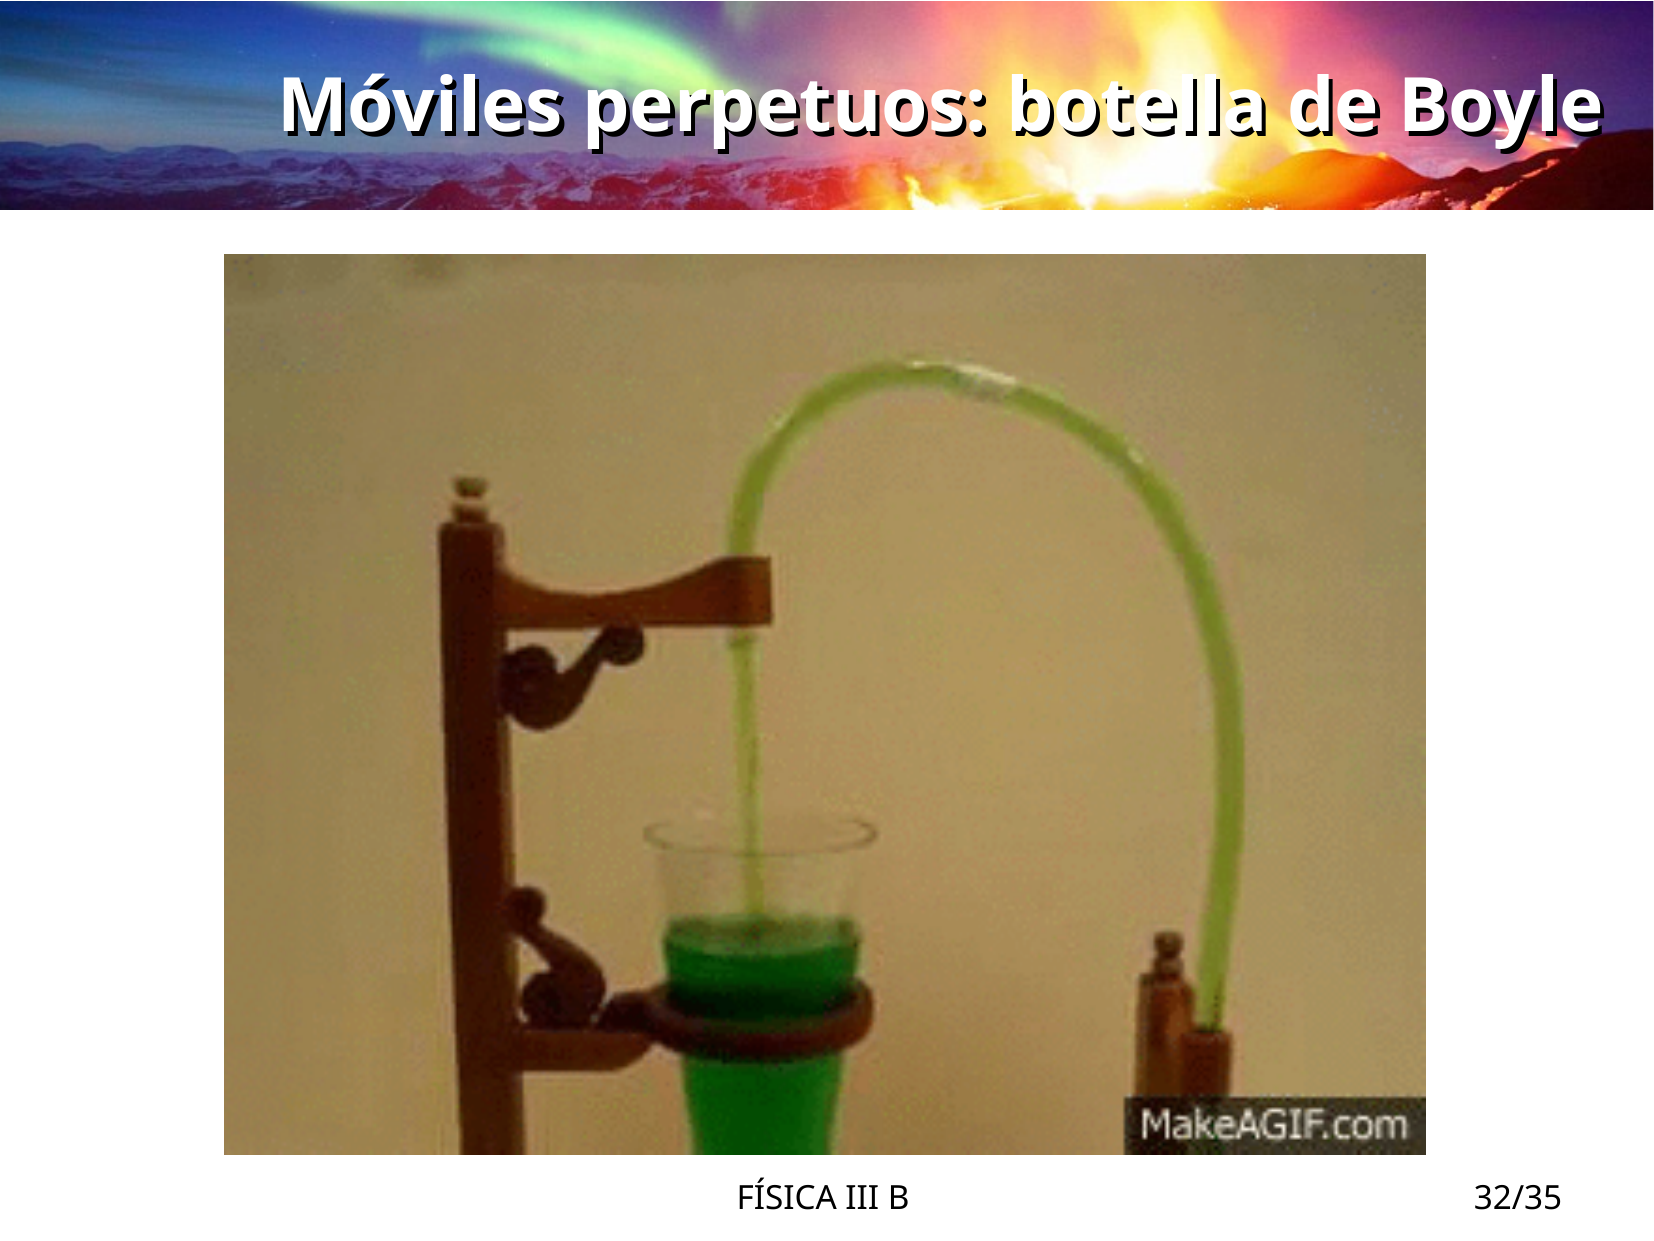

# Móviles perpetuos: botella de Boyle
FÍSICA III B
32